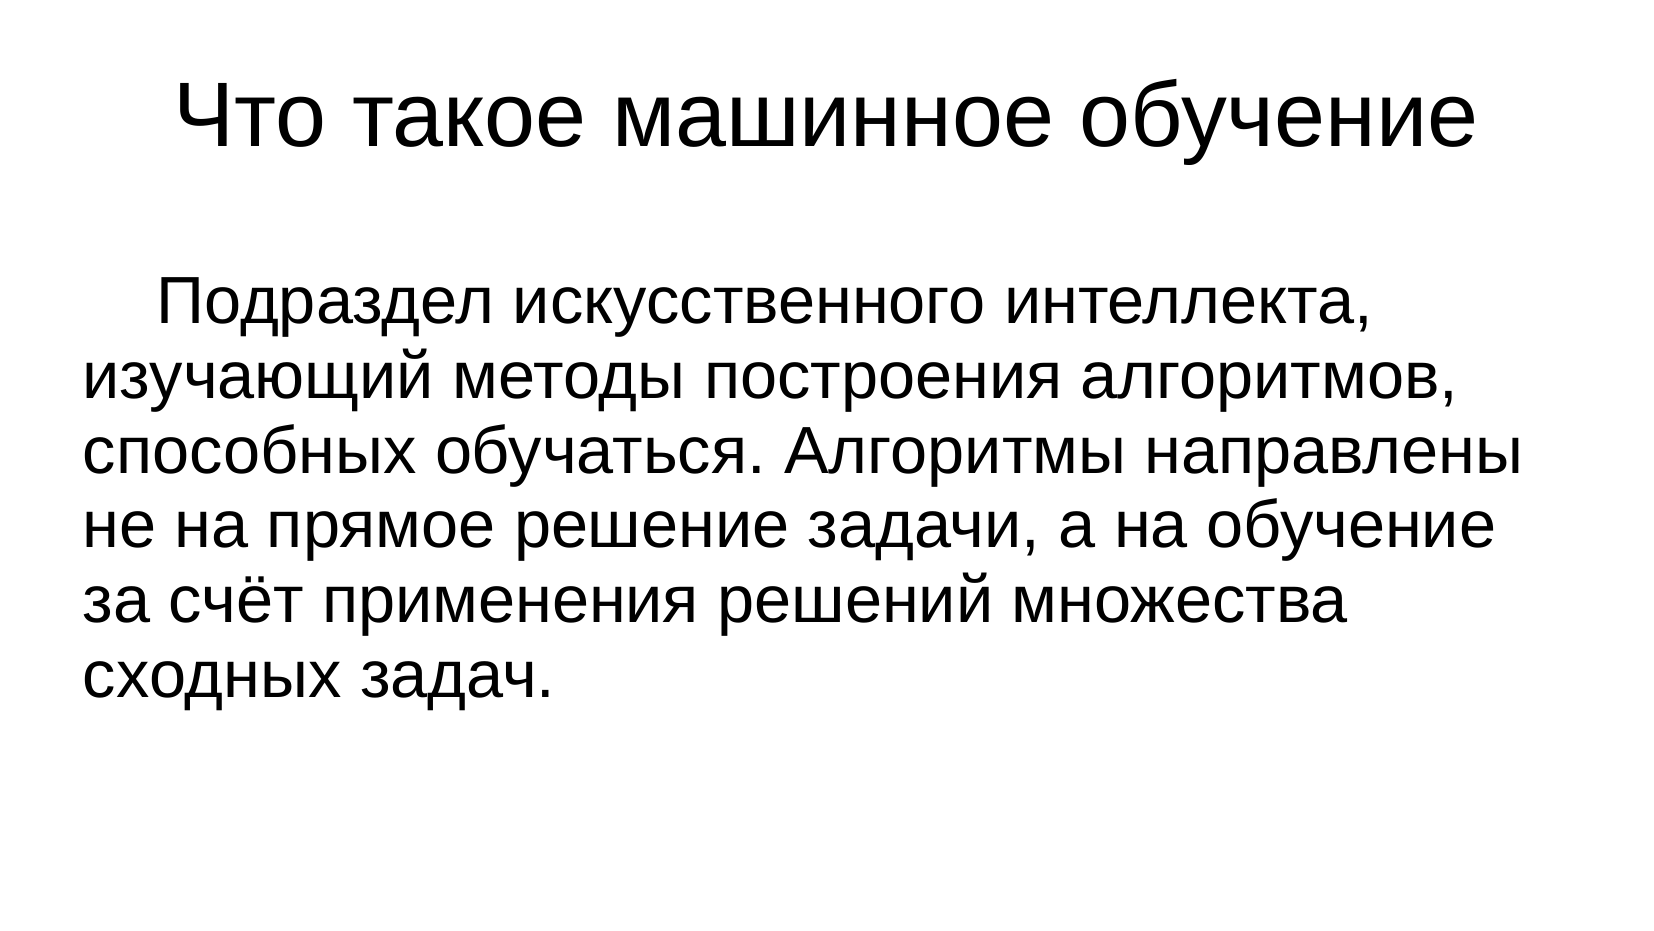

# Что такое машинное обучение
	Подраздел искусственного интеллекта, изучающий методы построения алгоритмов, способных обучаться. Алгоритмы направлены не на прямое решение задачи, а на обучение за счёт применения решений множества сходных задач.